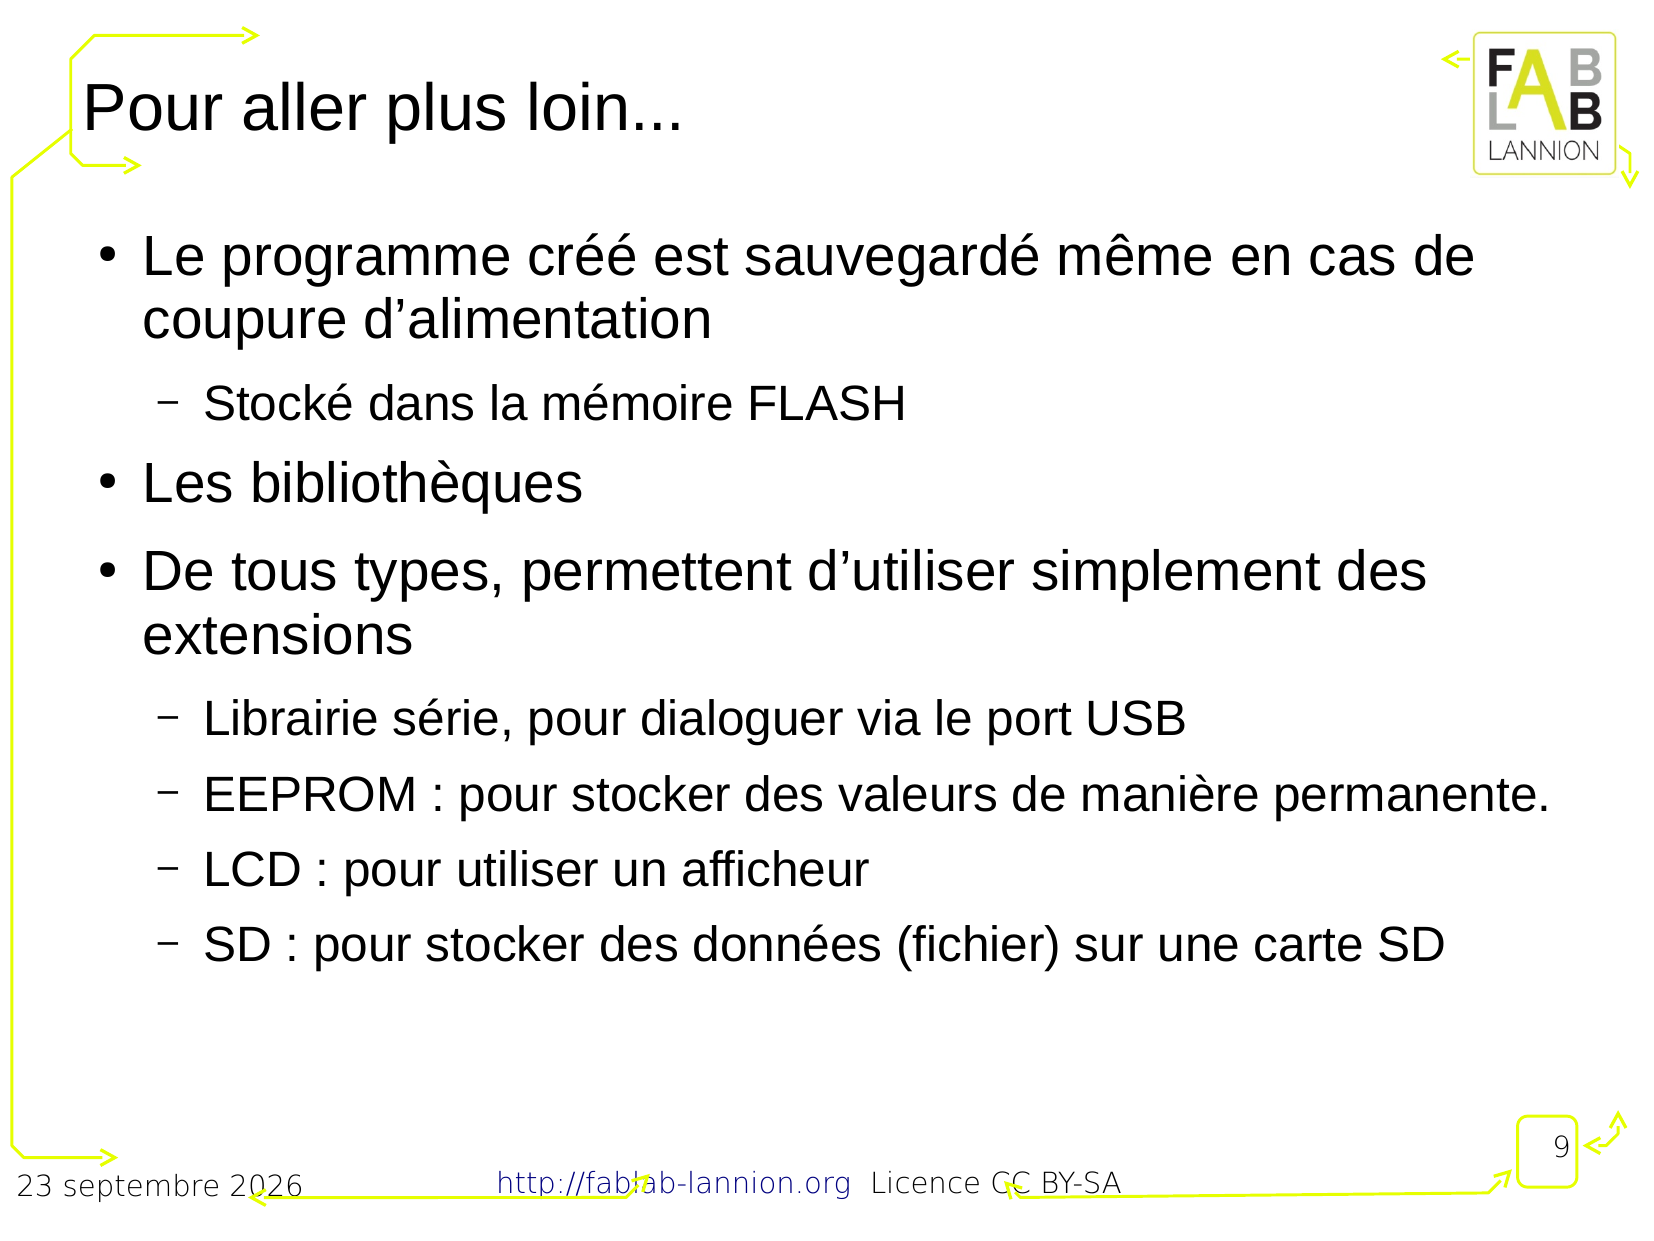

# Pour aller plus loin...
Le programme créé est sauvegardé même en cas de coupure d’alimentation
Stocké dans la mémoire FLASH
Les bibliothèques
De tous types, permettent d’utiliser simplement des extensions
Librairie série, pour dialoguer via le port USB
EEPROM : pour stocker des valeurs de manière permanente.
LCD : pour utiliser un afficheur
SD : pour stocker des données (fichier) sur une carte SD
9